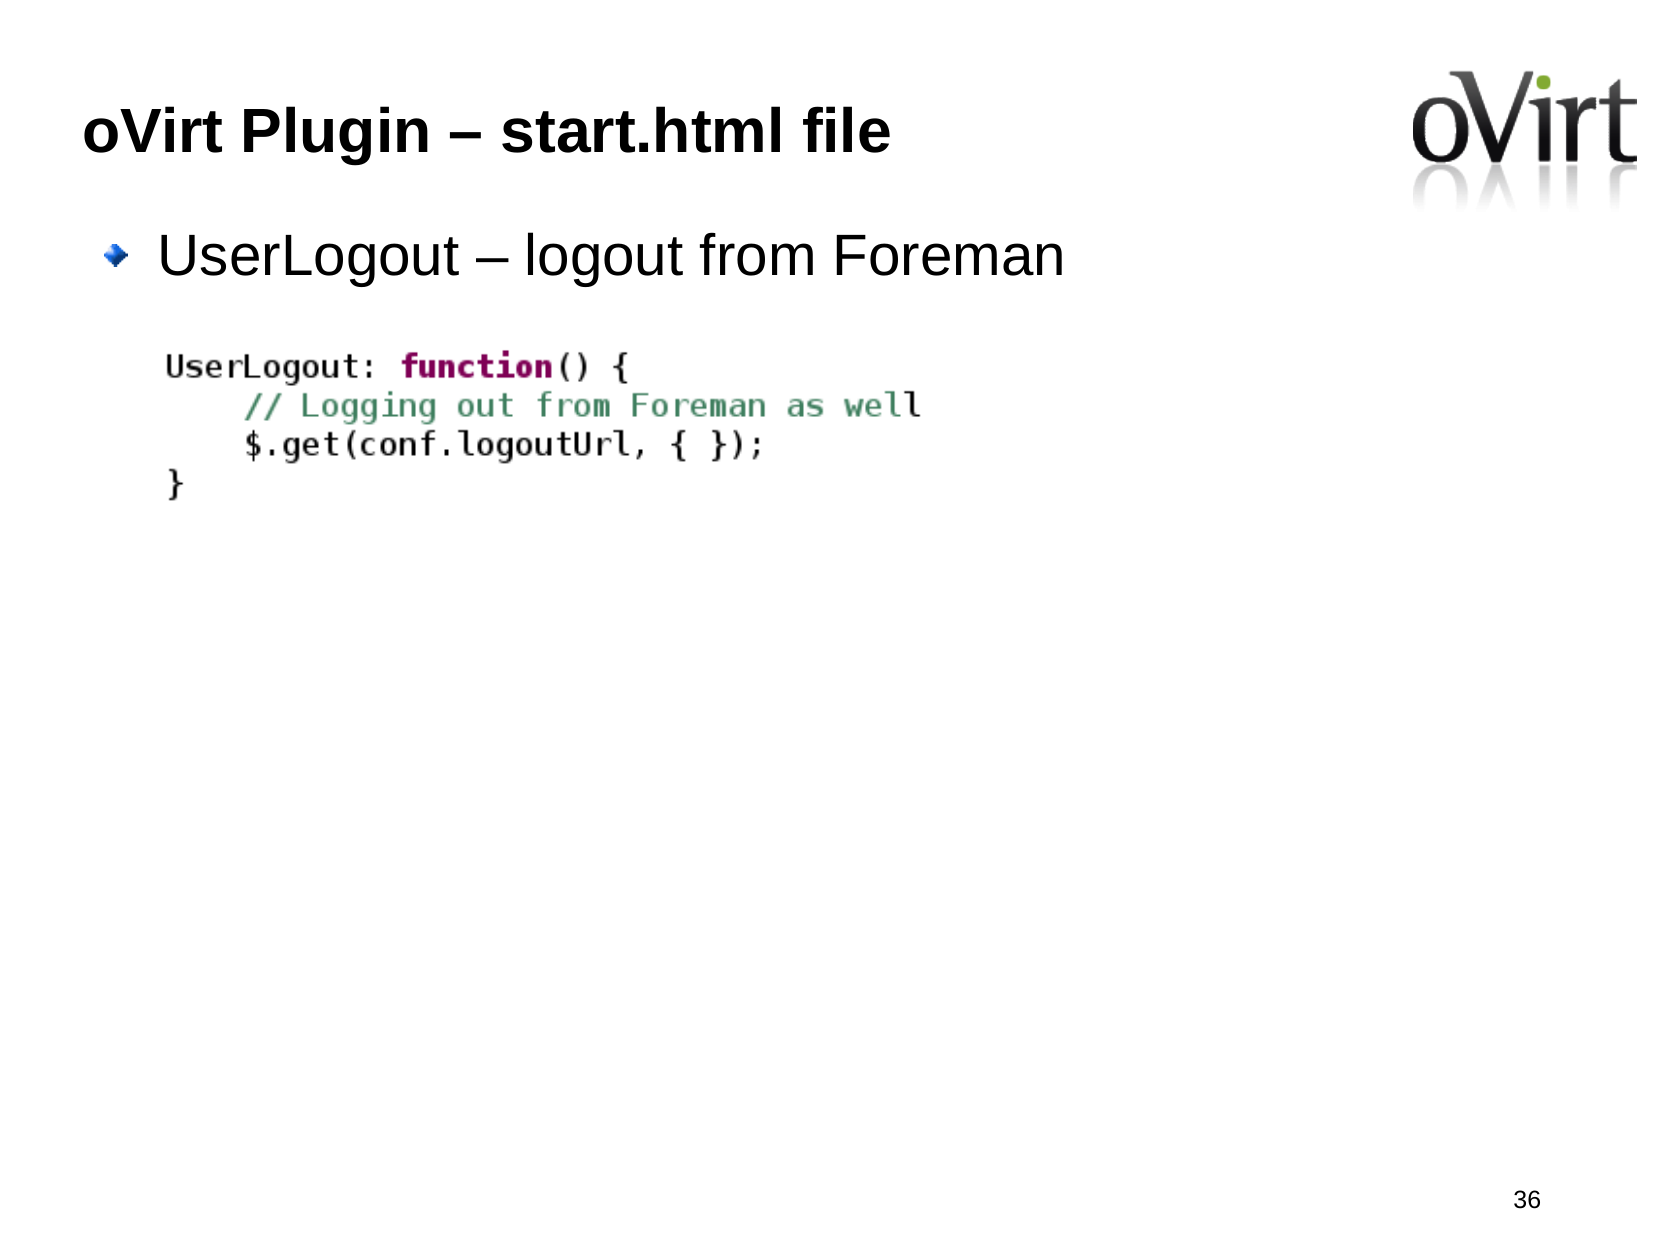

# oVirt Plugin – start.html file
UserLogout – logout from Foreman